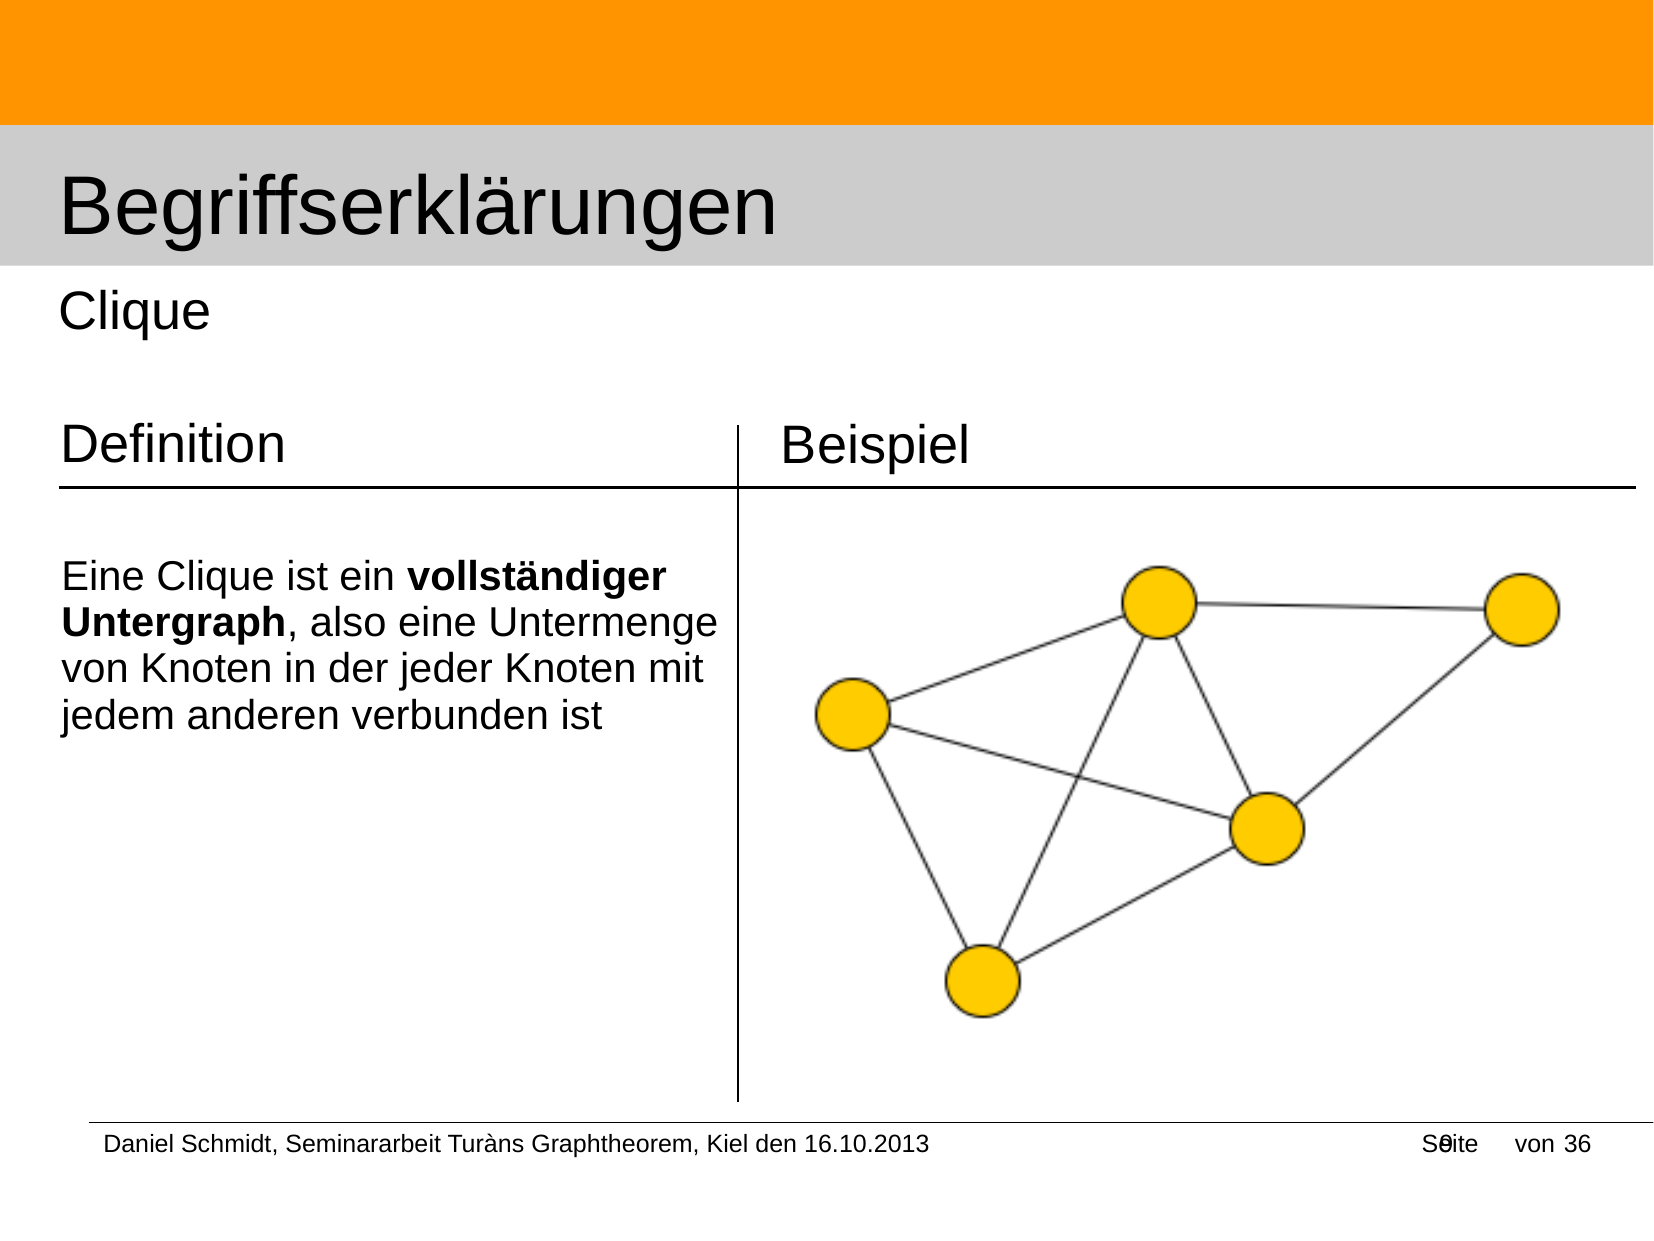

# Begriffserklärungen
Clique
Beispiel
Definition
Eine Clique ist ein vollständiger Untergraph, also eine Untermenge von Knoten in der jeder Knoten mit jedem anderen verbunden ist
36
von
Daniel Schmidt, Seminararbeit Turàns Graphtheorem, Kiel den 16.10.2013
Seite